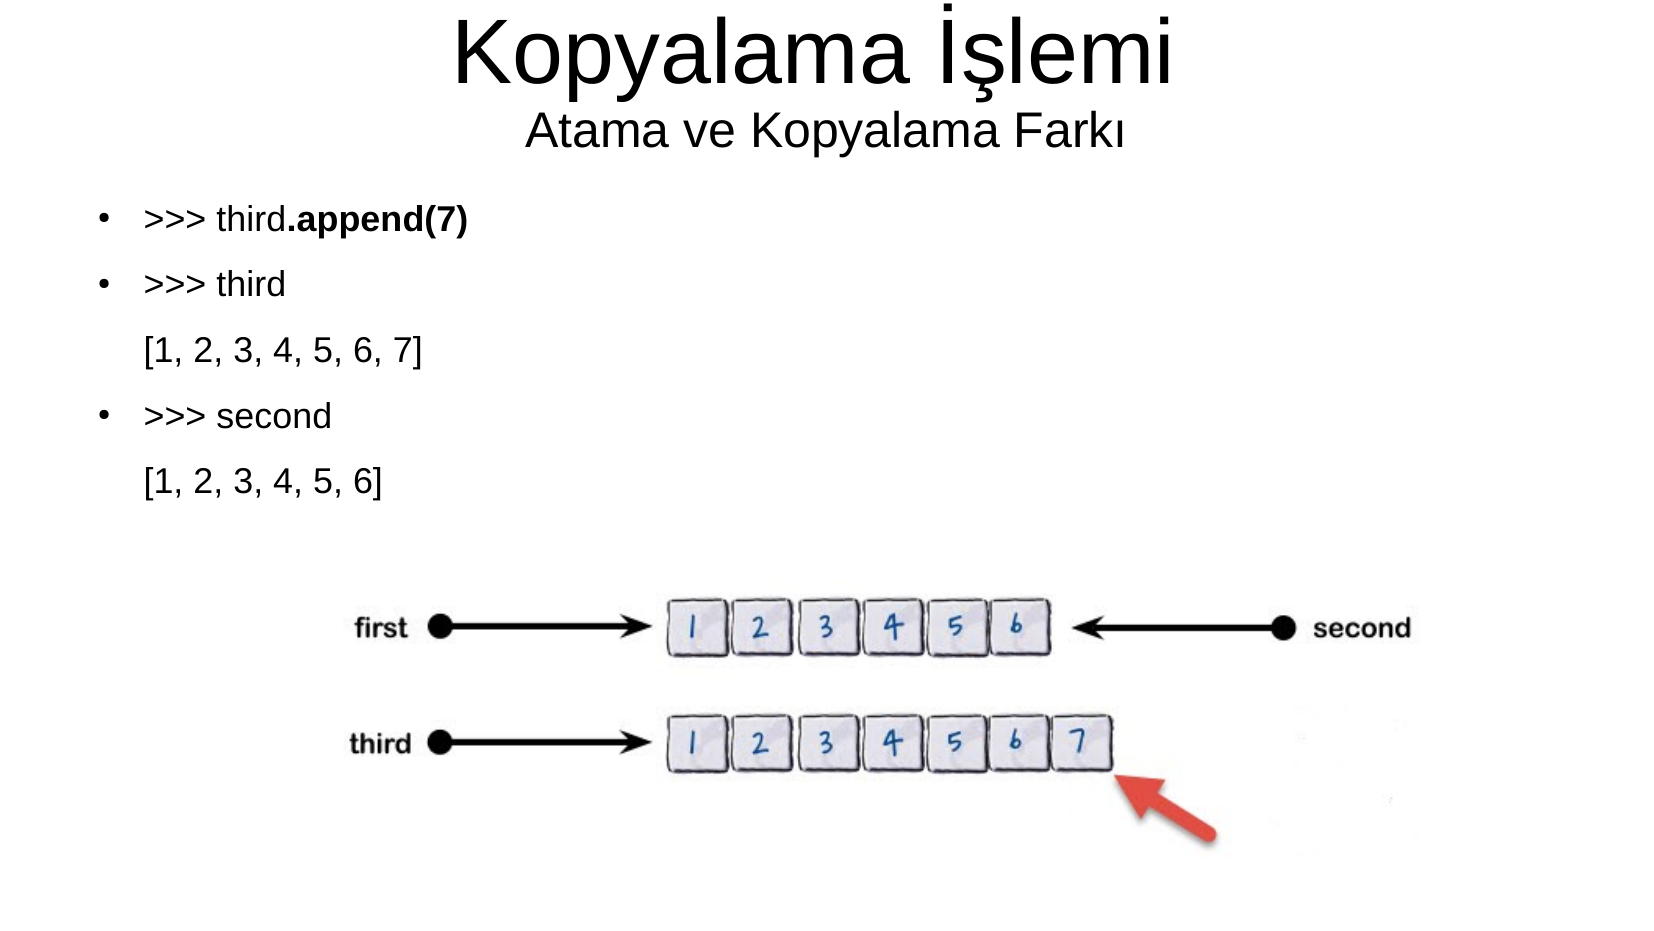

# Kopyalama İşlemi Atama ve Kopyalama Farkı
>>> third.append(7)
>>> third
[1, 2, 3, 4, 5, 6, 7]
>>> second
[1, 2, 3, 4, 5, 6]